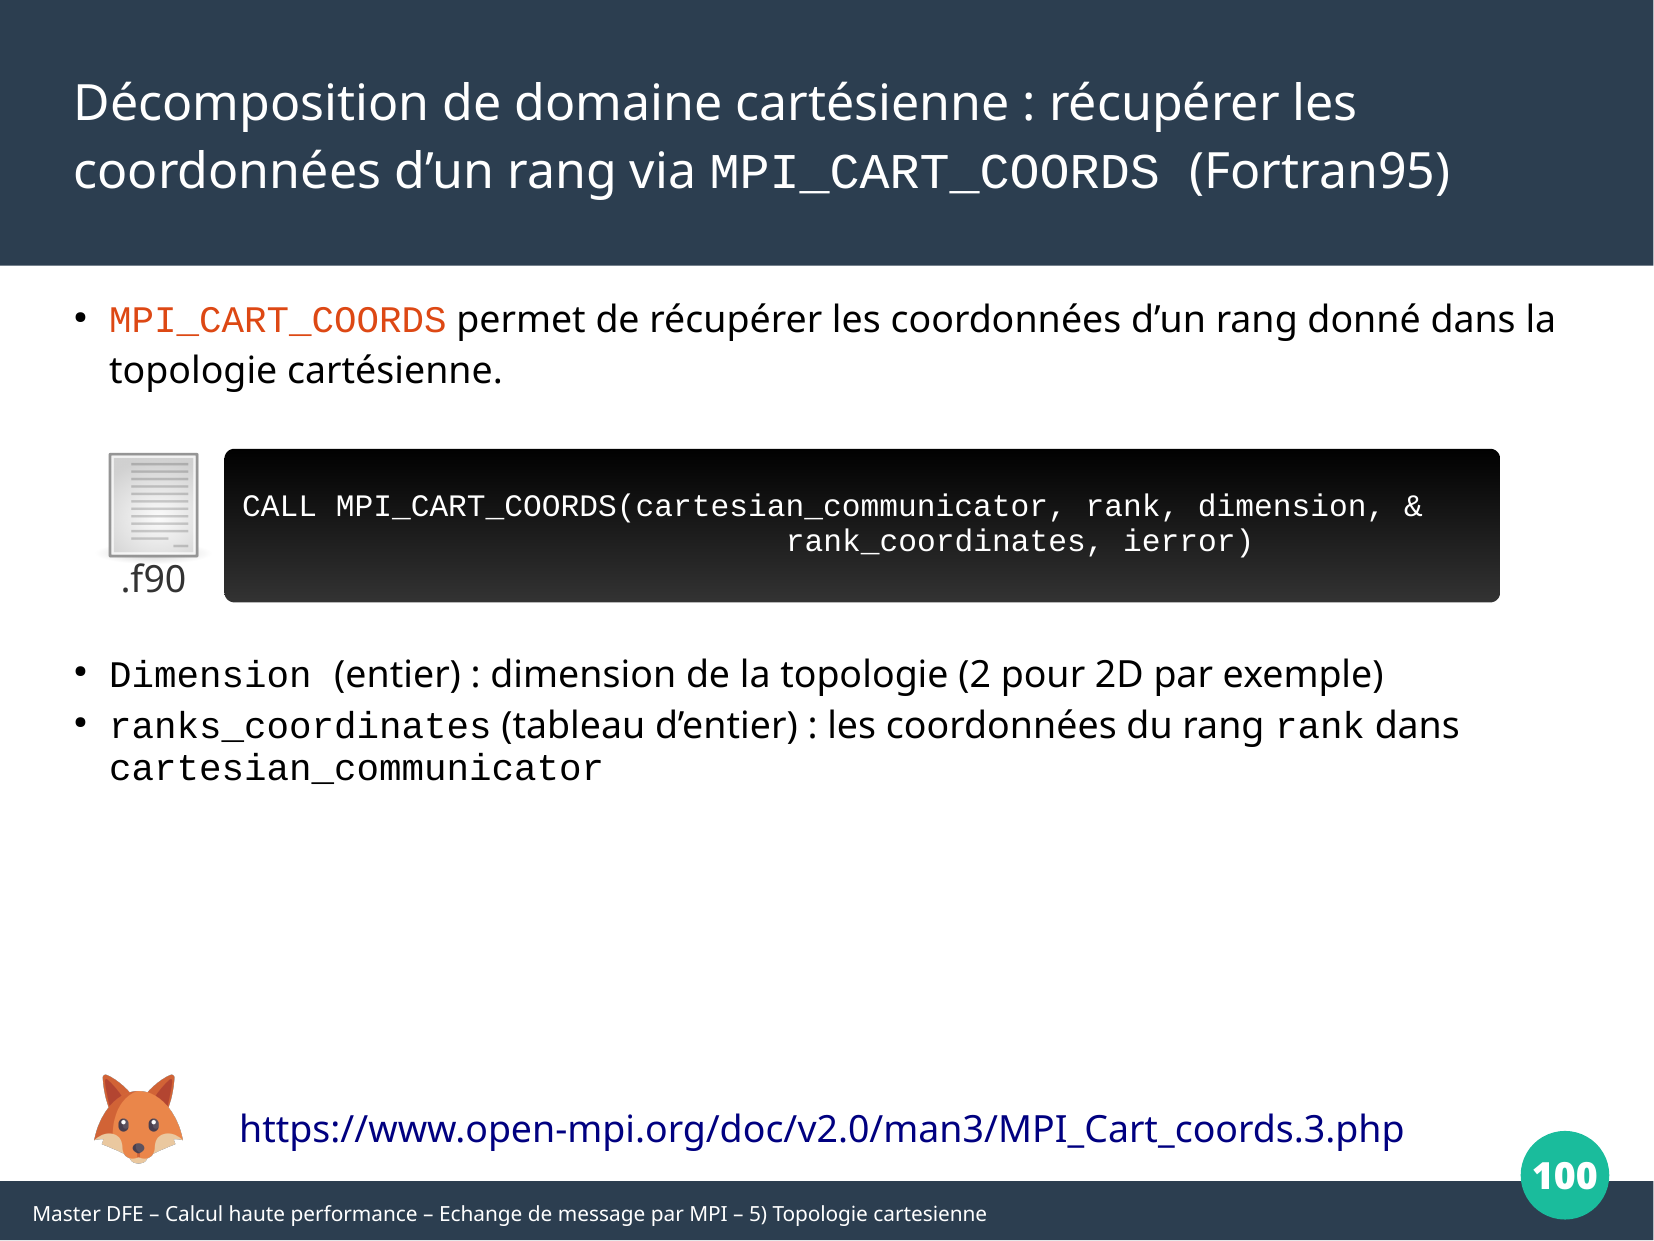

Décomposition de domaine cartésienne : récupérer les coordonnées d’un rang via MPI_CART_COORDS (Fortran95)
MPI_CART_COORDS permet de récupérer les coordonnées d’un rang donné dans la topologie cartésienne.
CALL MPI_CART_COORDS(cartesian_communicator, rank, dimension, &
 rank_coordinates, ierror)
.f90
Dimension (entier) : dimension de la topologie (2 pour 2D par exemple)
ranks_coordinates (tableau d’entier) : les coordonnées du rang rank dans cartesian_communicator
https://www.open-mpi.org/doc/v2.0/man3/MPI_Cart_coords.3.php
100
Master DFE – Calcul haute performance – Echange de message par MPI – 5) Topologie cartesienne